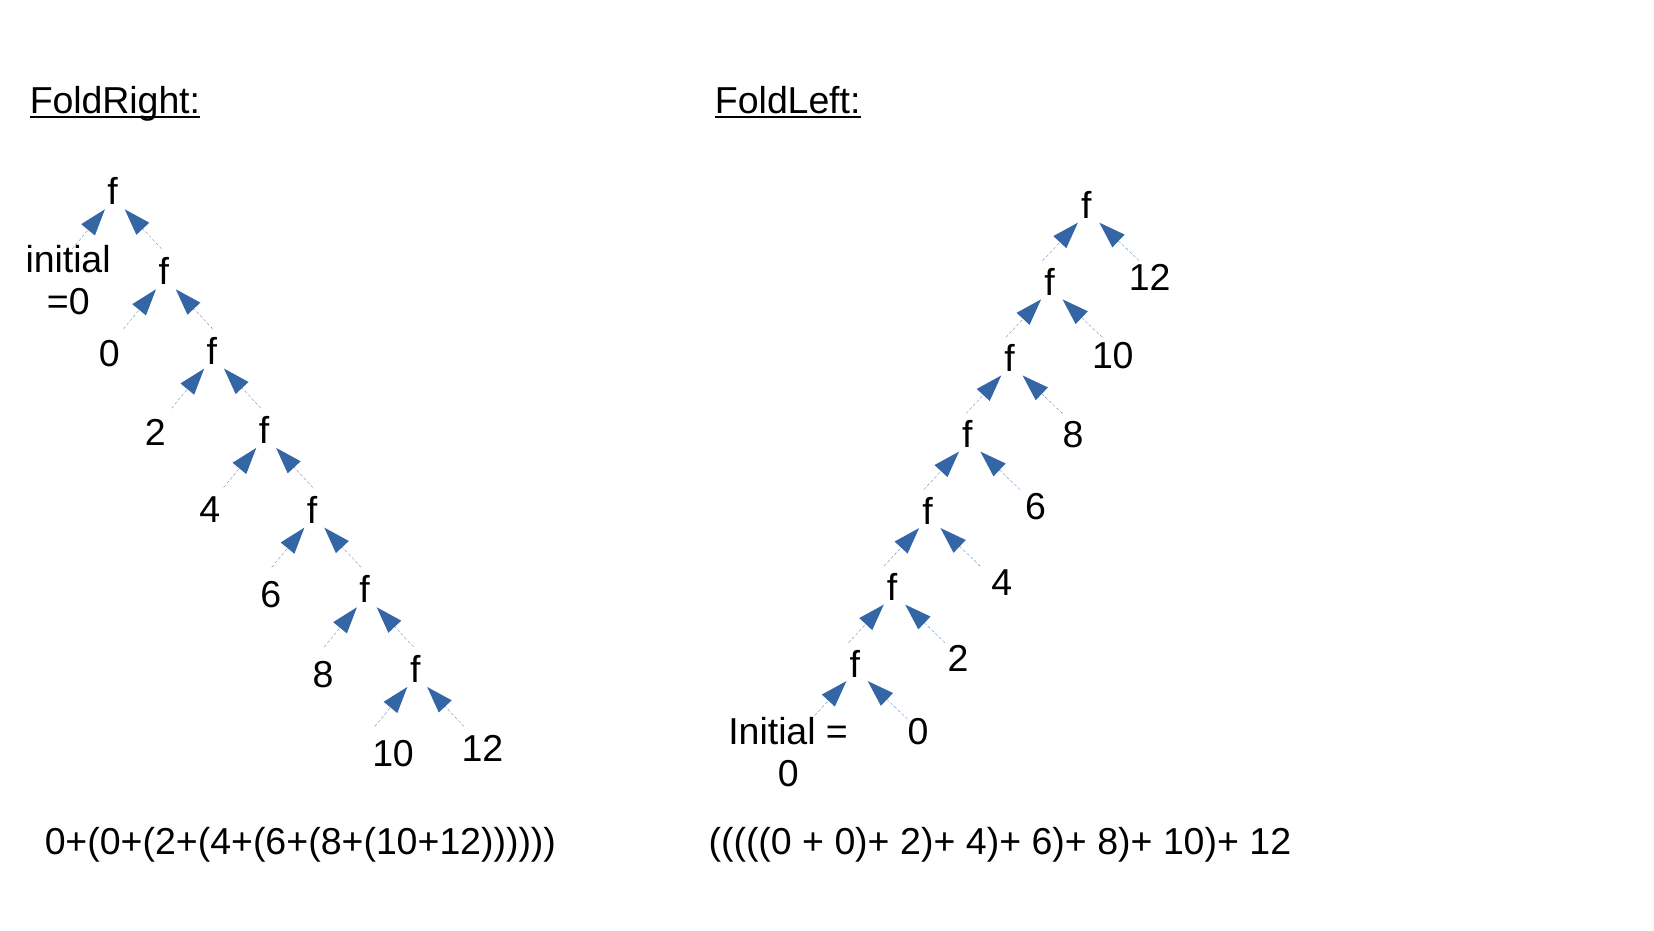

FoldRight:
FoldLeft:
f
f
initial=0
f
12
f
f
0
10
f
f
2
8
f
6
4
f
f
4
f
f
6
2
f
f
8
0
Initial = 0
12
10
0+(0+(2+(4+(6+(8+(10+12))))))
(((((0 + 0)+ 2)+ 4)+ 6)+ 8)+ 10)+ 12